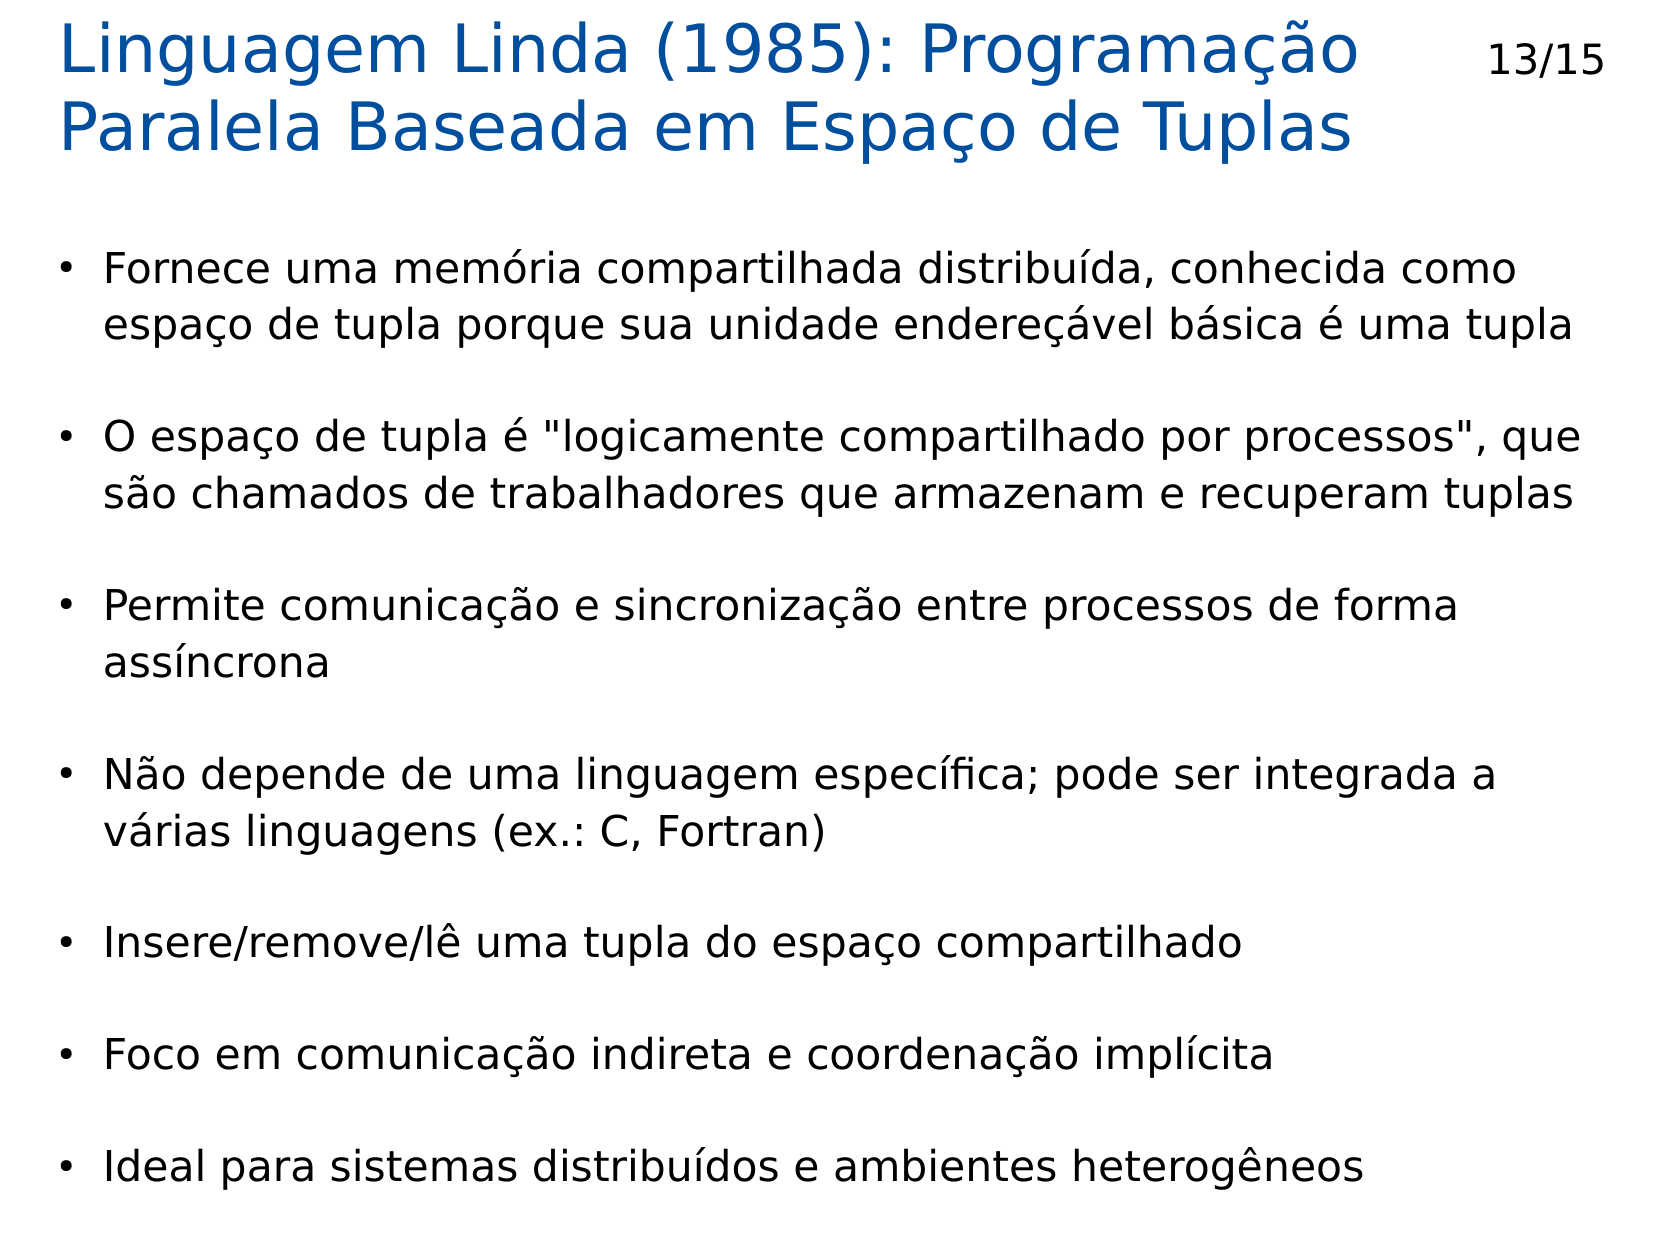

# Linguagem Linda (1985): Programação Paralela Baseada em Espaço de Tuplas
13
Fornece uma memória compartilhada distribuída, conhecida como espaço de tupla porque sua unidade endereçável básica é uma tupla
O espaço de tupla é "logicamente compartilhado por processos", que são chamados de trabalhadores que armazenam e recuperam tuplas
Permite comunicação e sincronização entre processos de forma assíncrona
Não depende de uma linguagem específica; pode ser integrada a várias linguagens (ex.: C, Fortran)
Insere/remove/lê uma tupla do espaço compartilhado
Foco em comunicação indireta e coordenação implícita
Ideal para sistemas distribuídos e ambientes heterogêneos